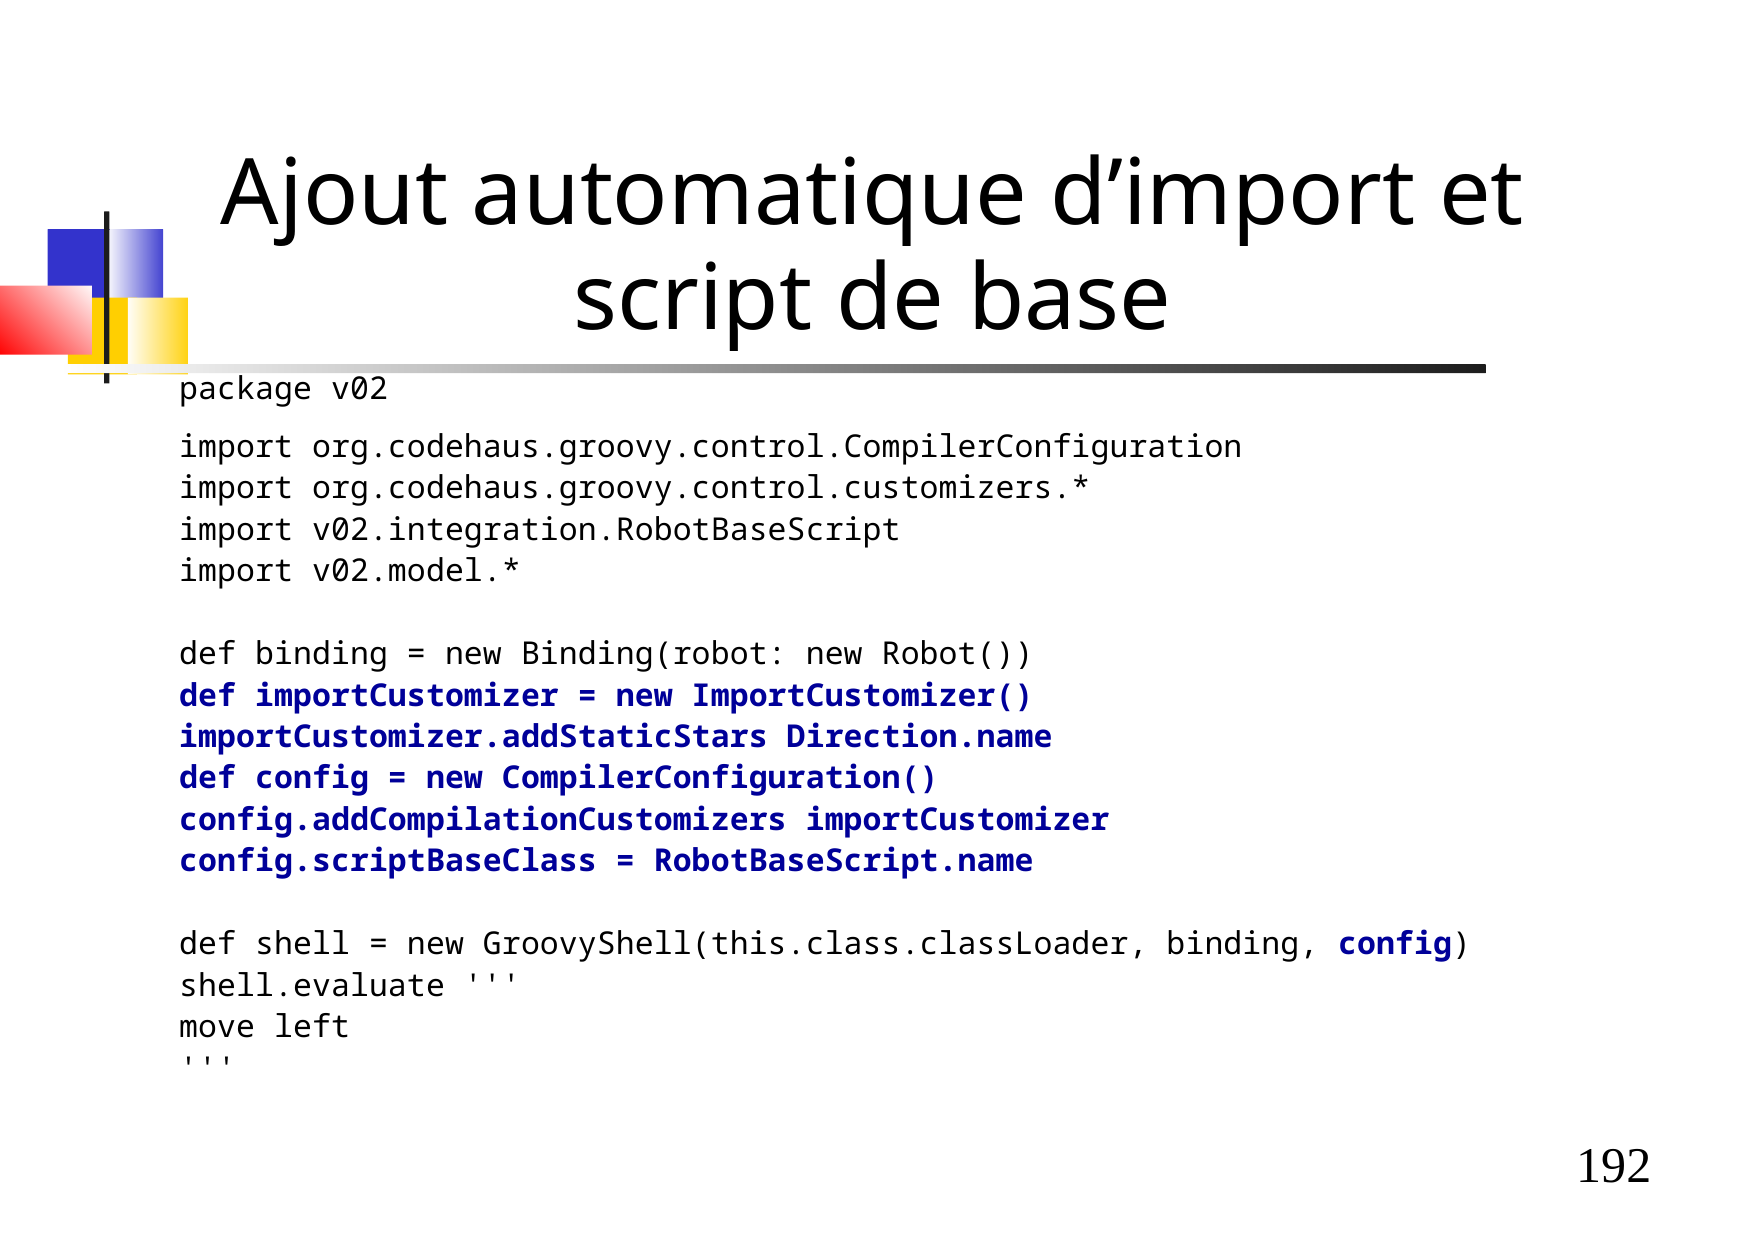

# Ajout automatique d’import et script de base
package v02
import org.codehaus.groovy.control.CompilerConfiguration
import org.codehaus.groovy.control.customizers.*
import v02.integration.RobotBaseScript
import v02.model.*
def binding = new Binding(robot: new Robot())
def importCustomizer = new ImportCustomizer()
importCustomizer.addStaticStars Direction.name
def config = new CompilerConfiguration()
config.addCompilationCustomizers importCustomizer
config.scriptBaseClass = RobotBaseScript.name
def shell = new GroovyShell(this.class.classLoader, binding, config)
shell.evaluate '''
move left
'''